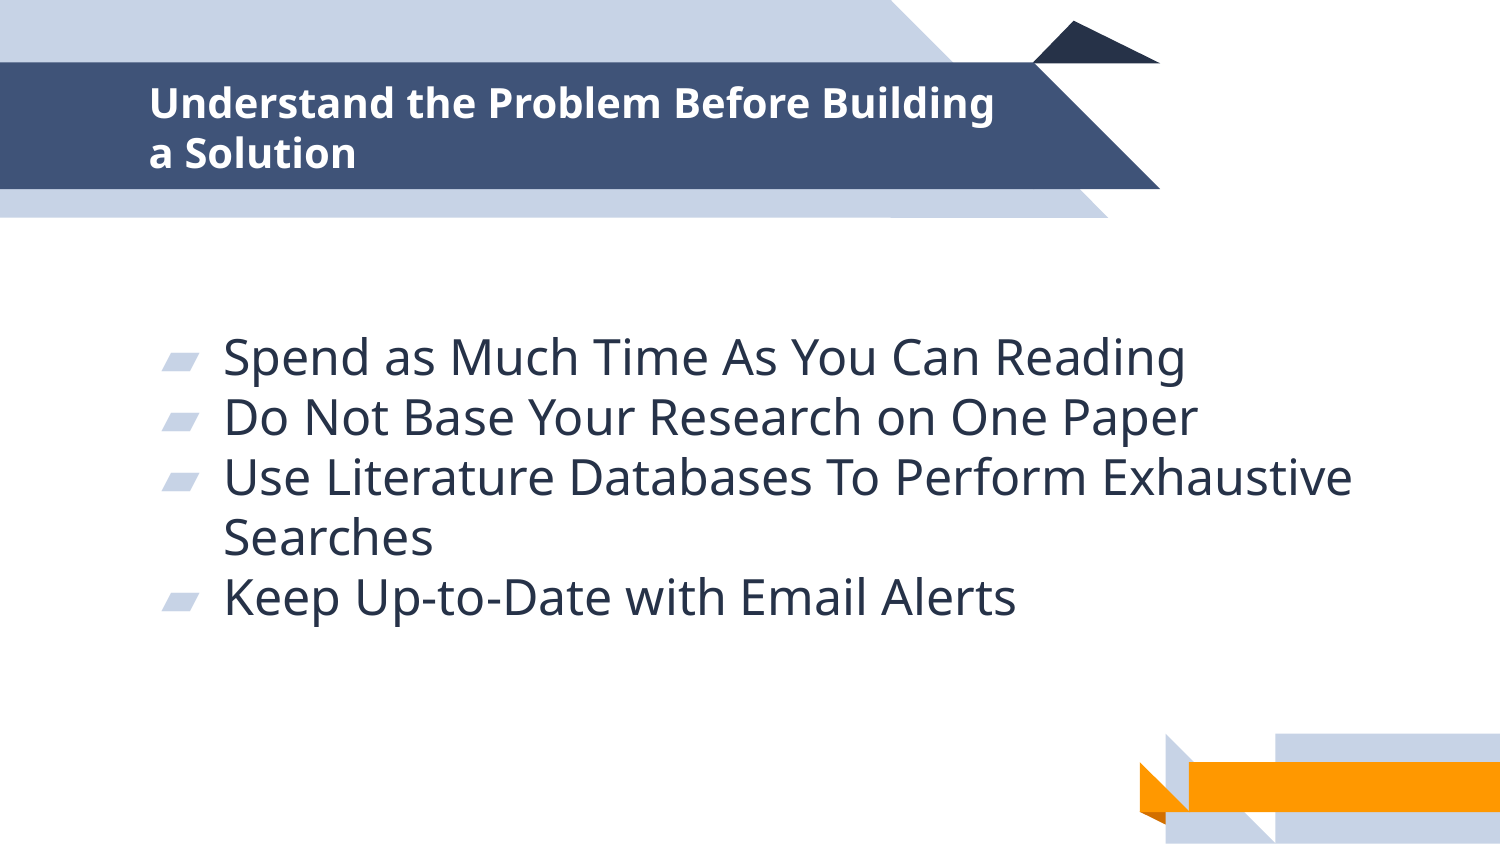

# Understand the Problem Before Building a Solution
Spend as Much Time As You Can Reading
Do Not Base Your Research on One Paper
Use Literature Databases To Perform Exhaustive Searches
Keep Up-to-Date with Email Alerts